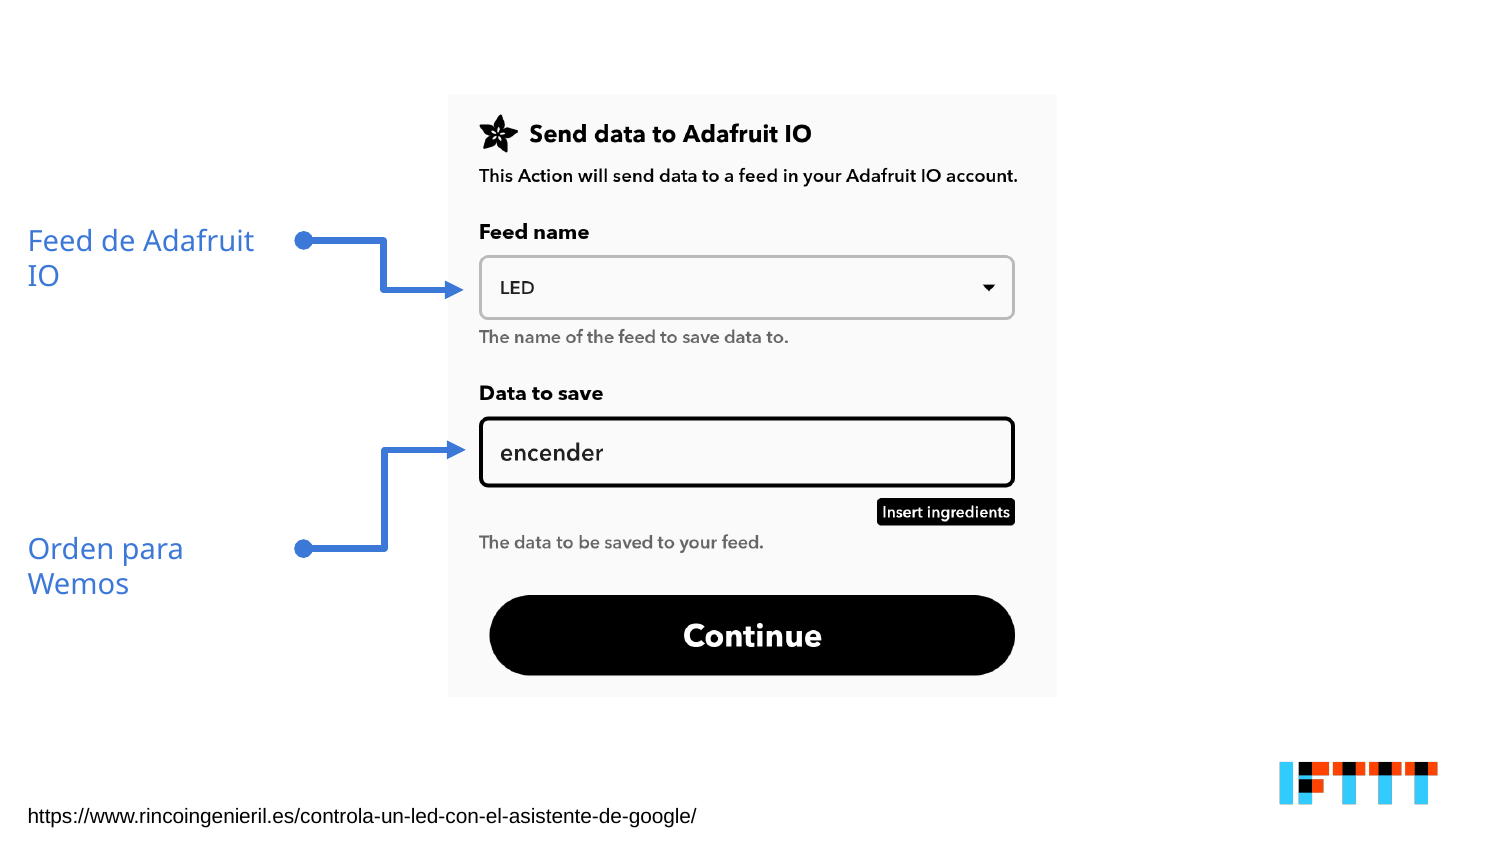

Feed de Adafruit IO
Orden para Wemos